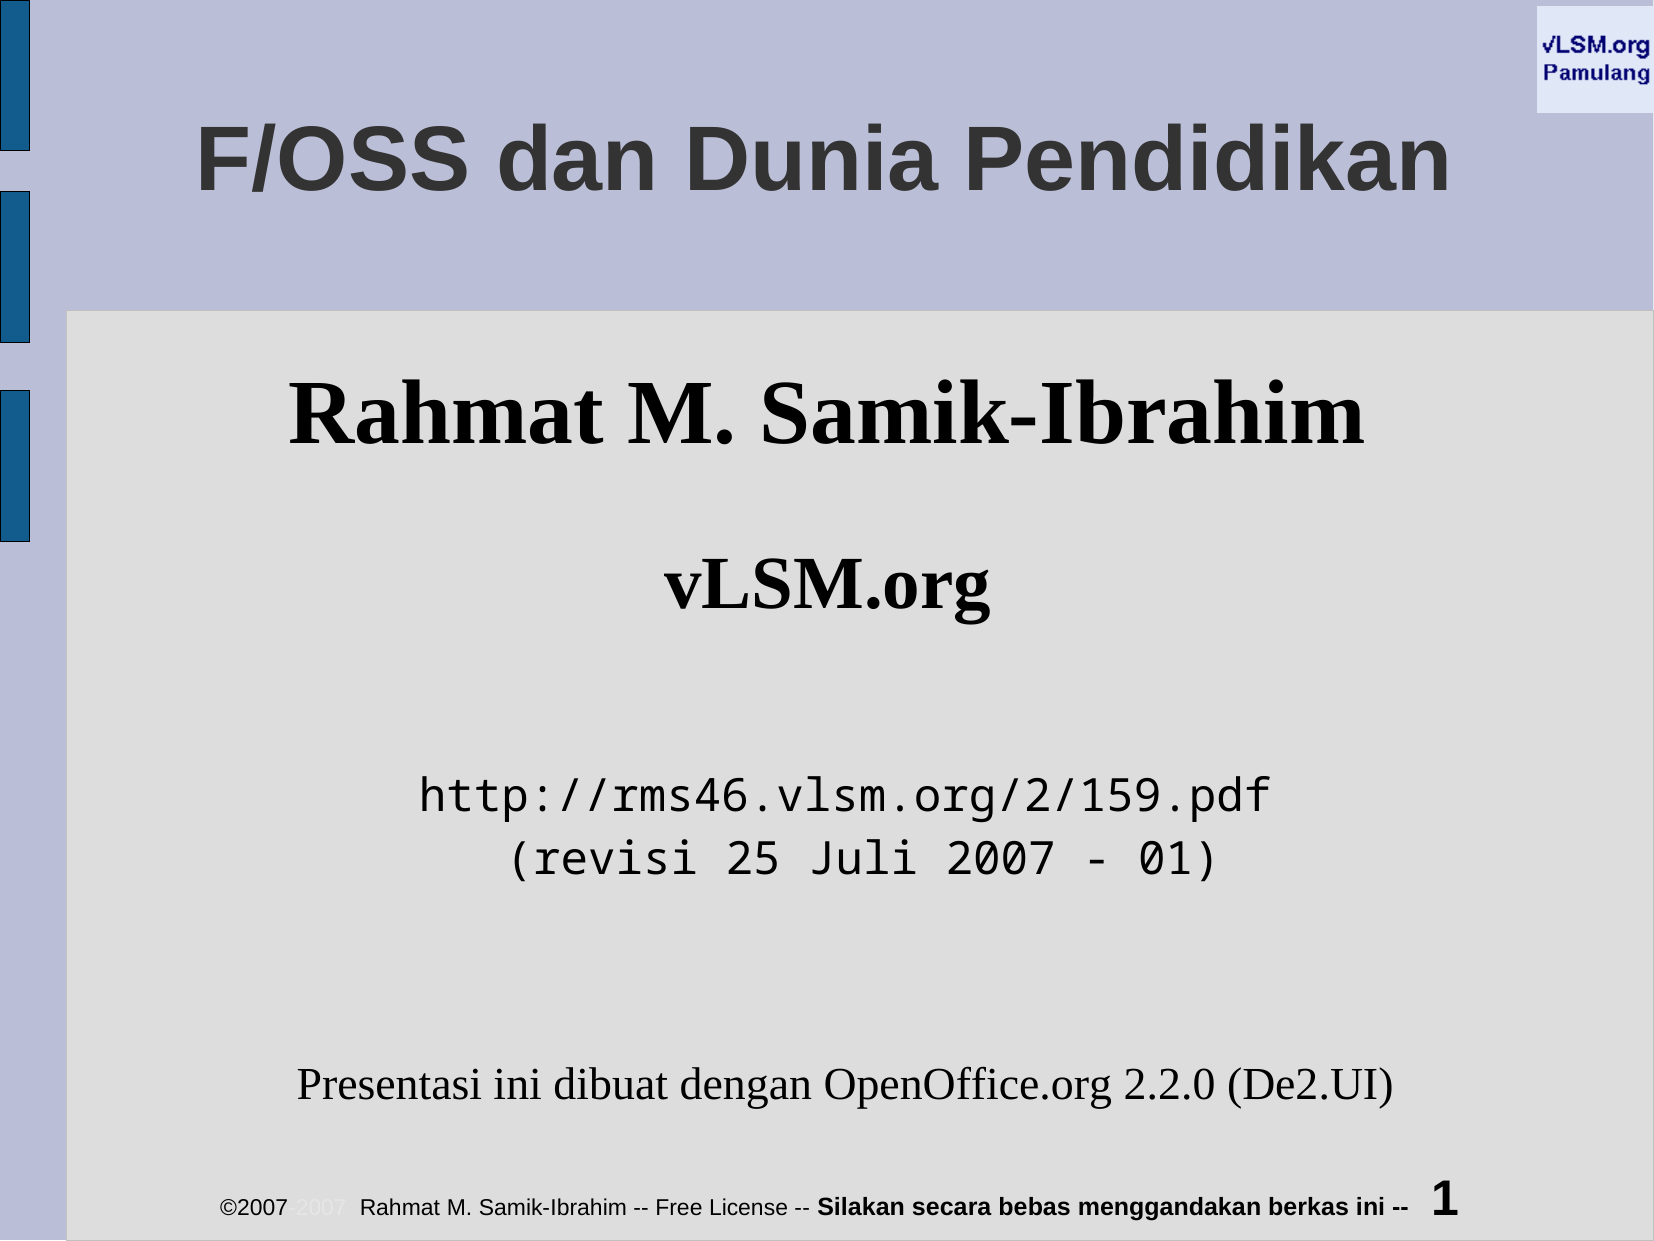

# F/OSS dan Dunia Pendidikan
Rahmat M. Samik-Ibrahim
vLSM.org
http://rms46.vlsm.org/2/159.pdf
(revisi 25 Juli 2007 - 01)
Presentasi ini dibuat dengan OpenOffice.org 2.2.0 (De2.UI)